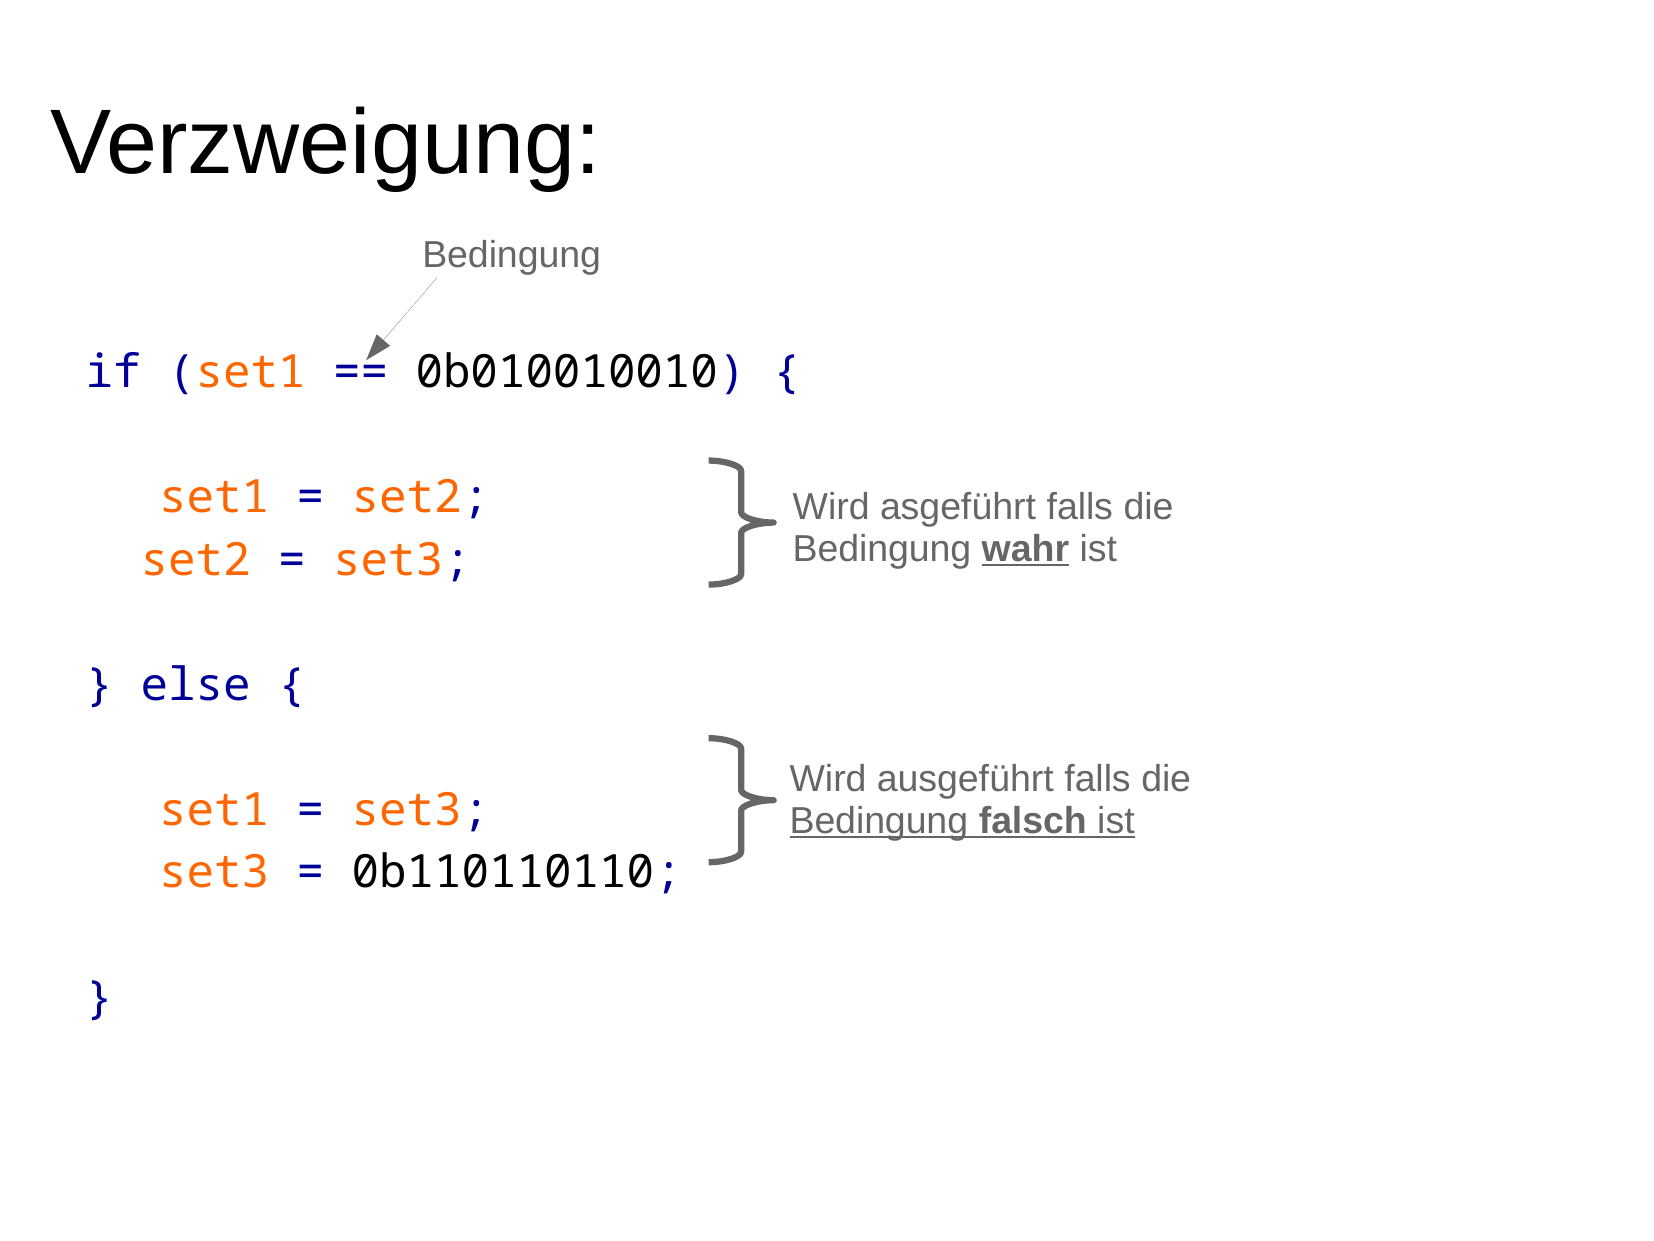

Verzweigung:
Bedingung
if (set1 == 0b010010010) {
	set1 = set2;
 set2 = set3;
} else {
	set1 = set3;
	set3 = 0b110110110;
}
Wird asgeführt falls die
Bedingung wahr ist
Wird ausgeführt falls die
Bedingung falsch ist